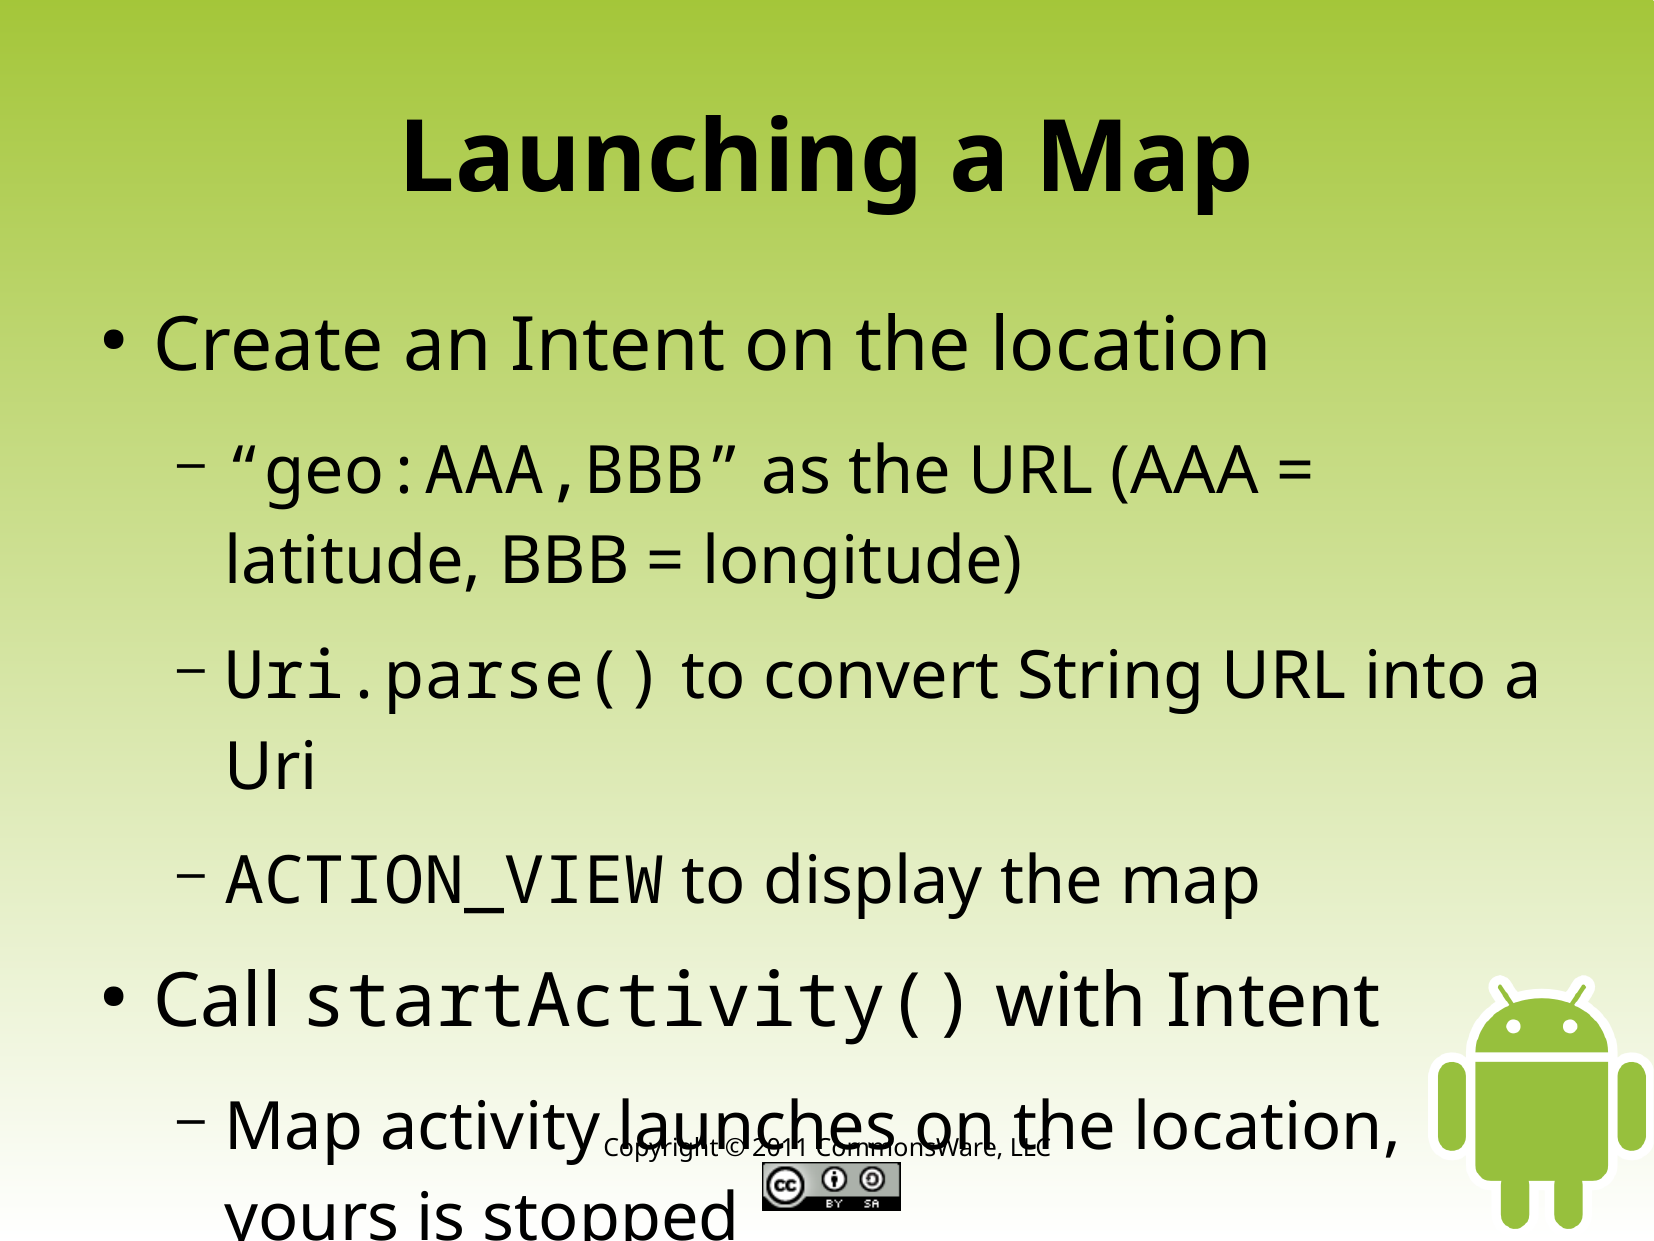

# Launching a Map
Create an Intent on the location
“geo:AAA,BBB” as the URL (AAA = latitude, BBB = longitude)
Uri.parse() to convert String URL into a Uri
ACTION_VIEW to display the map
Call startActivity() with Intent
Map activity launches on the location, yours is stopped